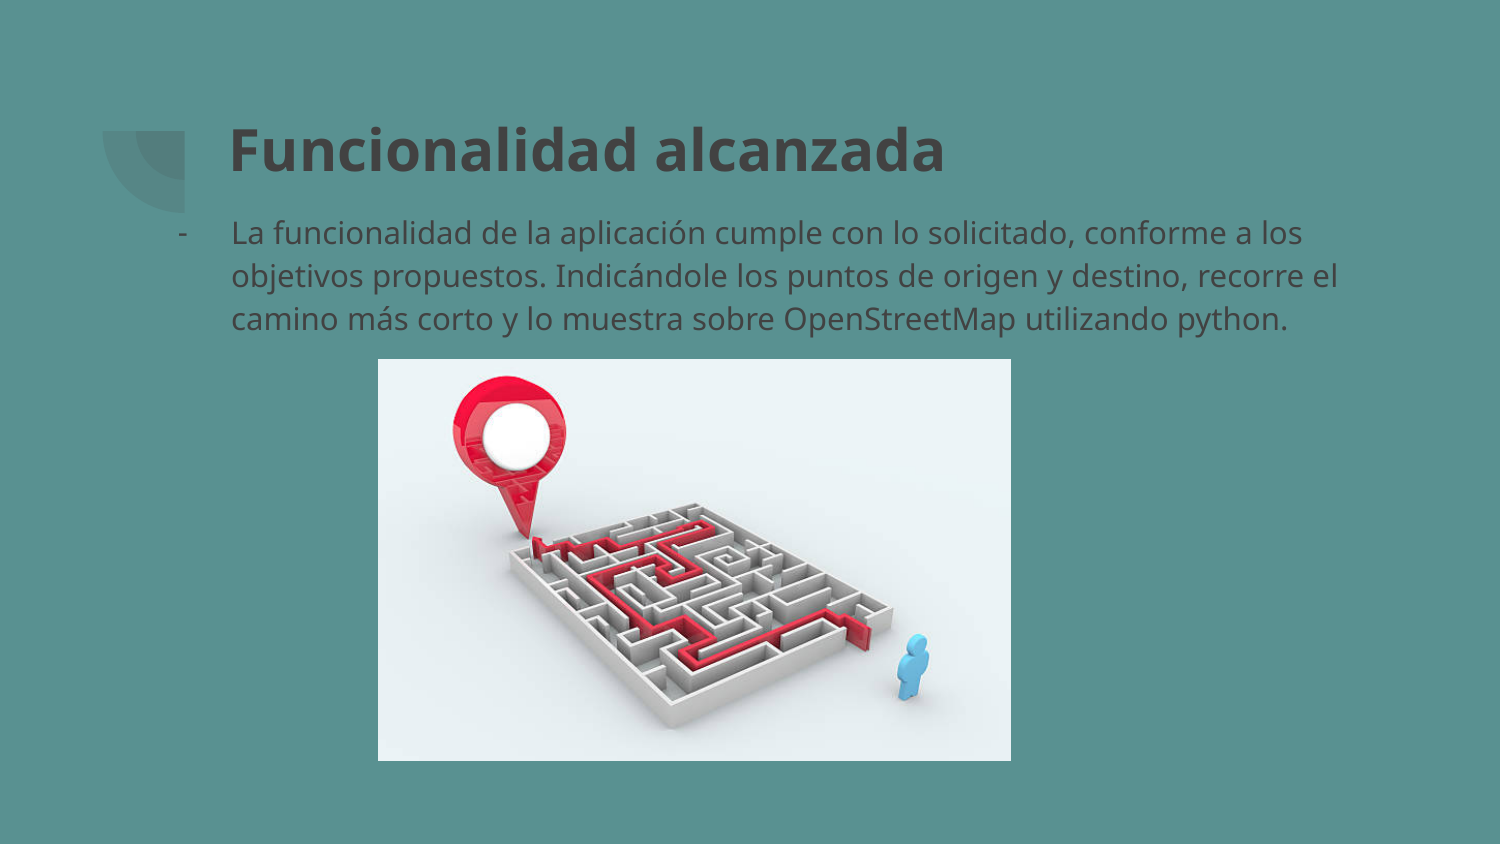

# Funcionalidad alcanzada
La funcionalidad de la aplicación cumple con lo solicitado, conforme a los objetivos propuestos. Indicándole los puntos de origen y destino, recorre el camino más corto y lo muestra sobre OpenStreetMap utilizando python.